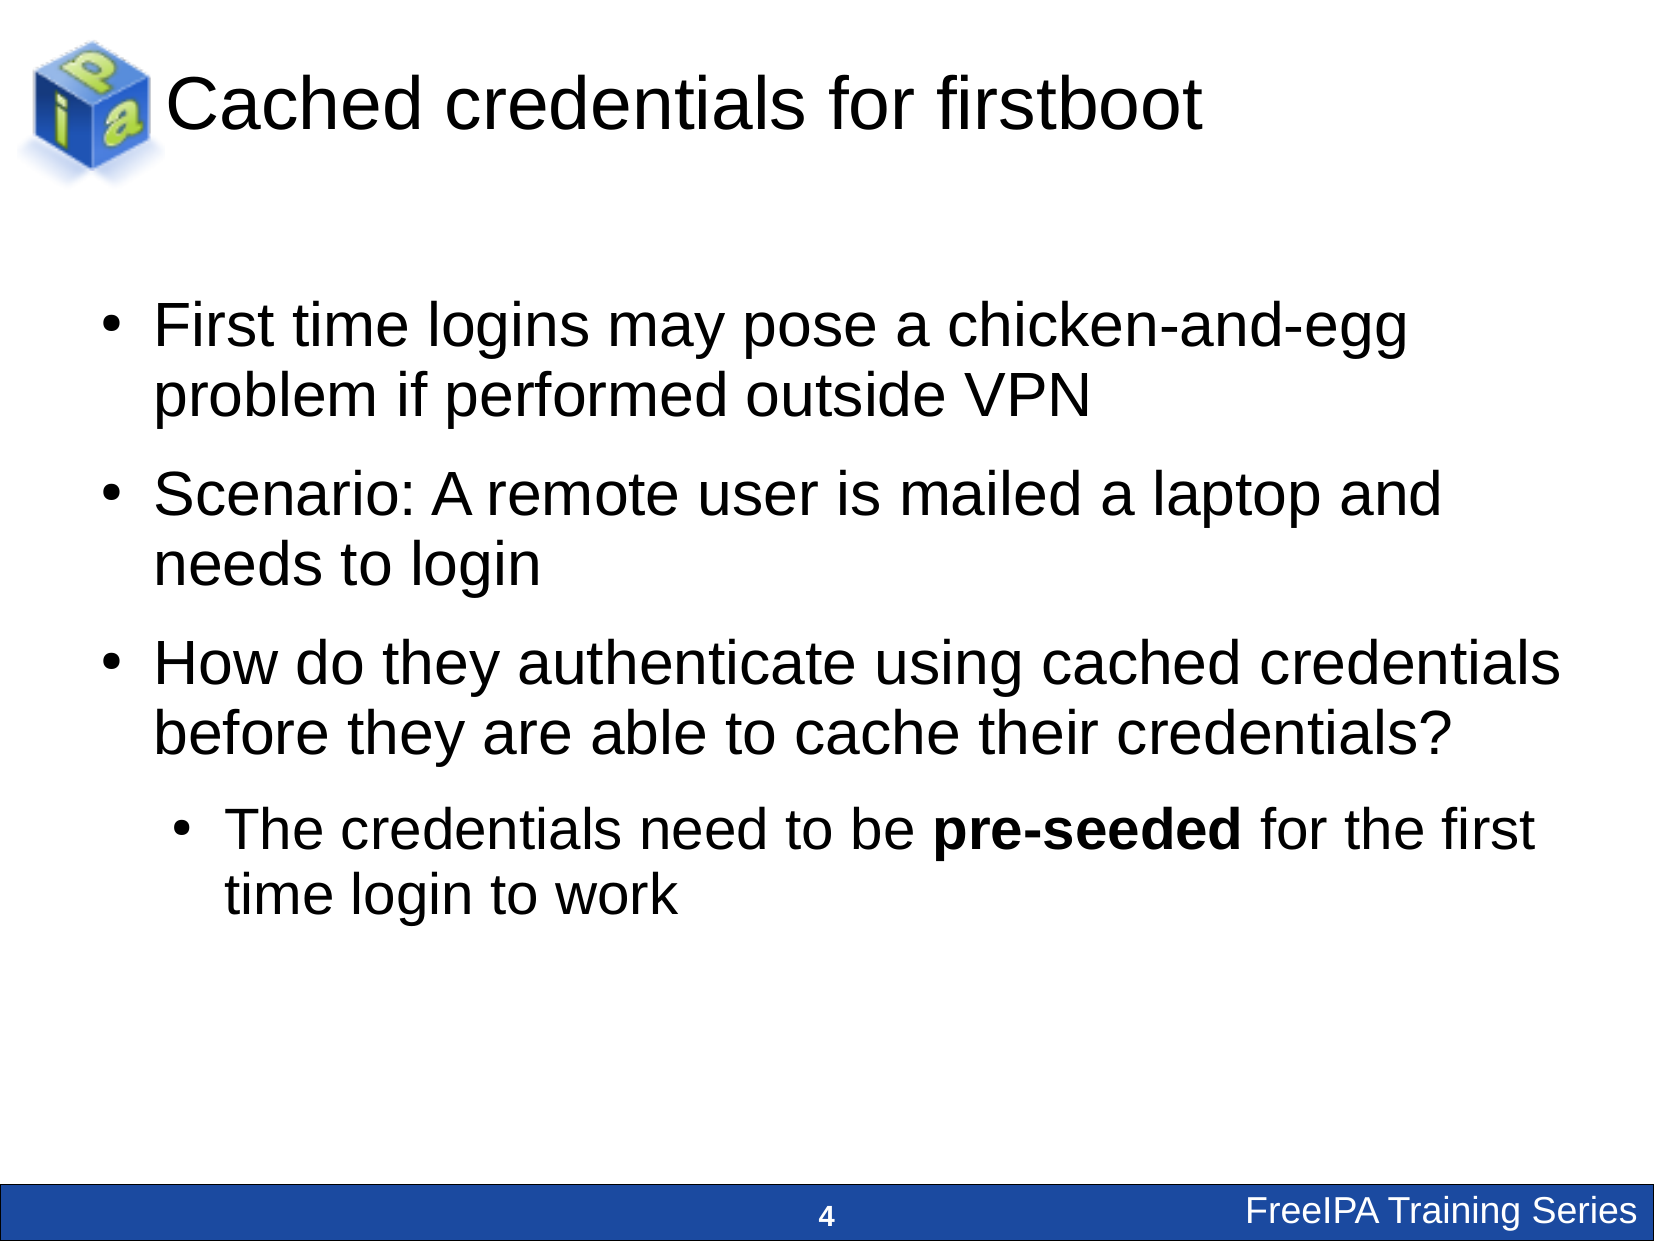

# Cached credentials for firstboot
First time logins may pose a chicken-and-egg problem if performed outside VPN
Scenario: A remote user is mailed a laptop and needs to login
How do they authenticate using cached credentials before they are able to cache their credentials?
The credentials need to be pre-seeded for the first time login to work
4